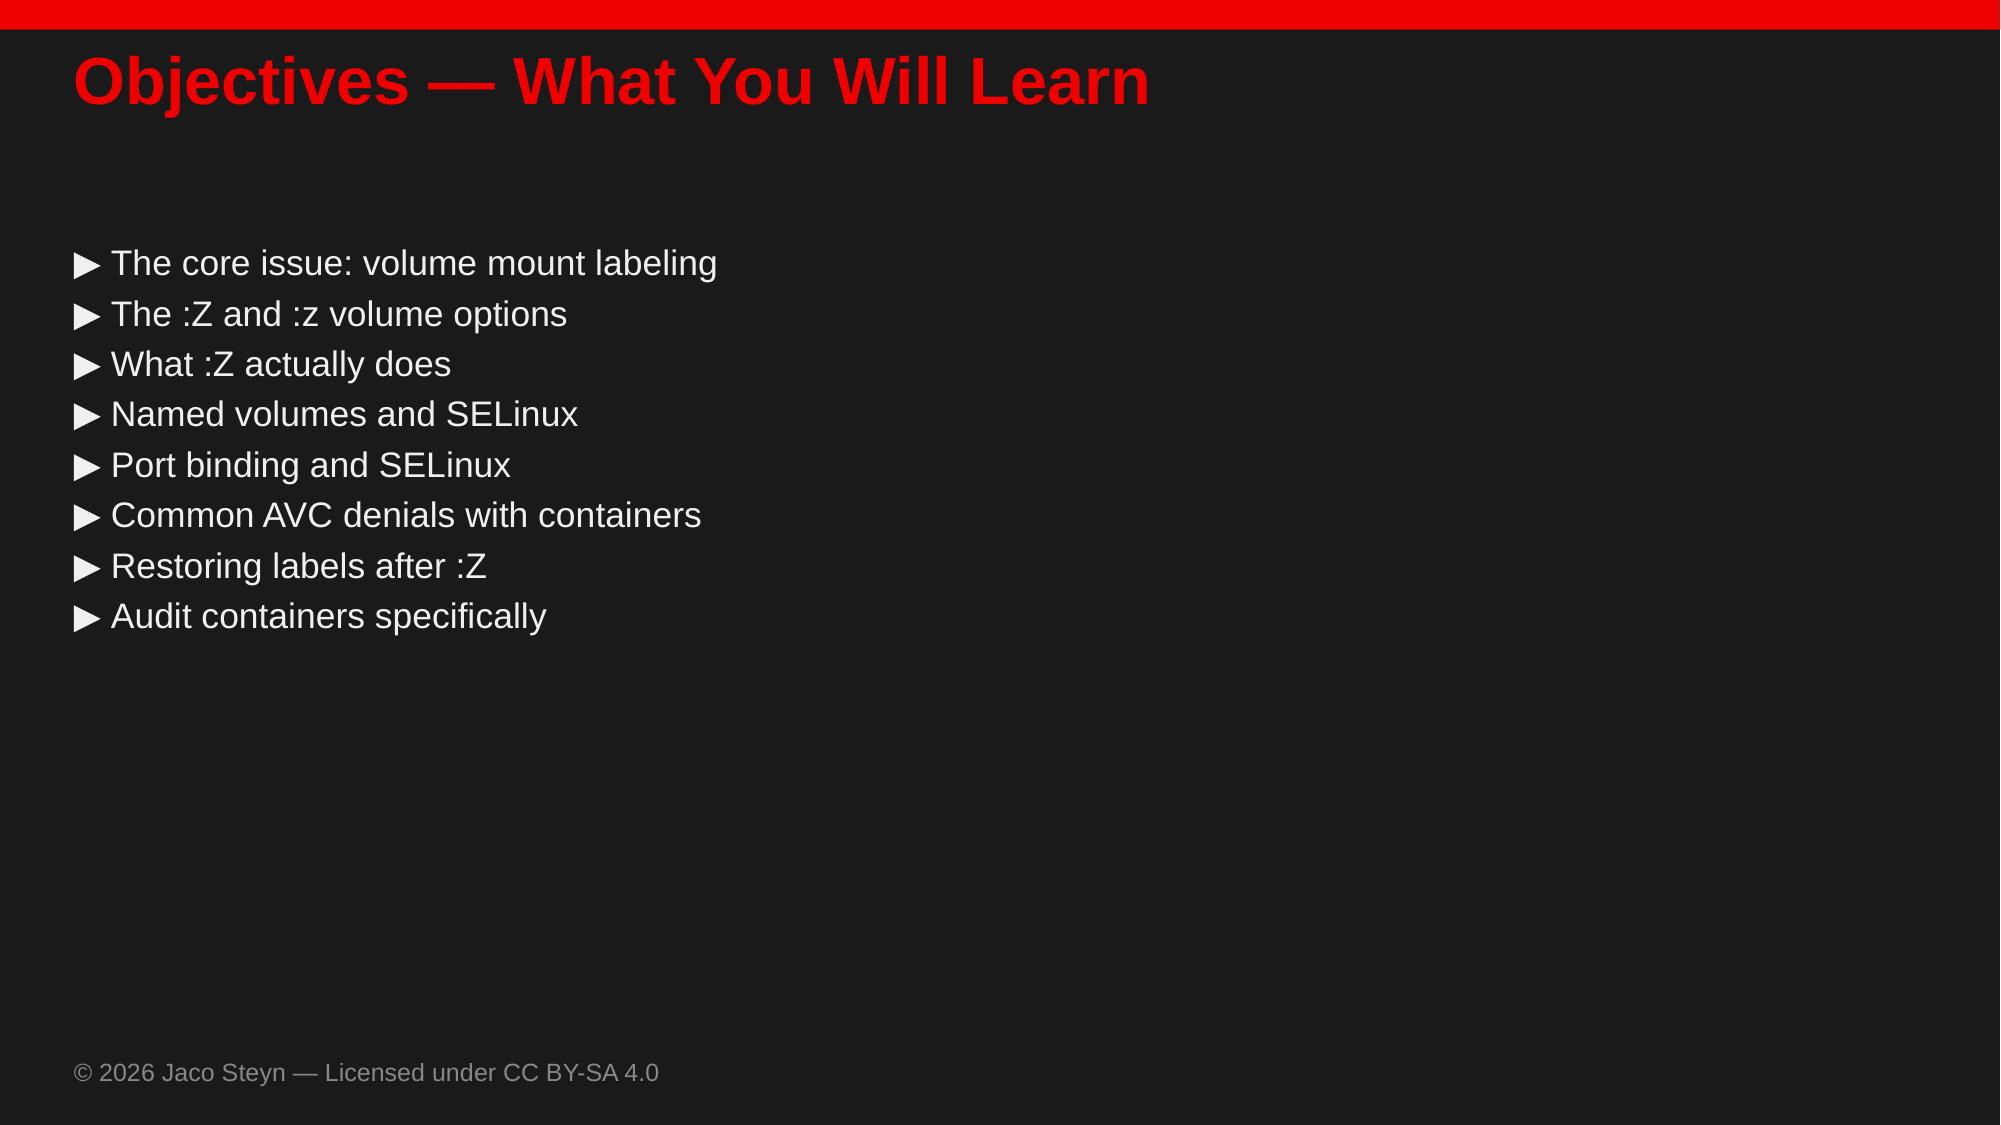

Objectives — What You Will Learn
▶ The core issue: volume mount labeling
▶ The :Z and :z volume options
▶ What :Z actually does
▶ Named volumes and SELinux
▶ Port binding and SELinux
▶ Common AVC denials with containers
▶ Restoring labels after :Z
▶ Audit containers specifically
© 2026 Jaco Steyn — Licensed under CC BY-SA 4.0